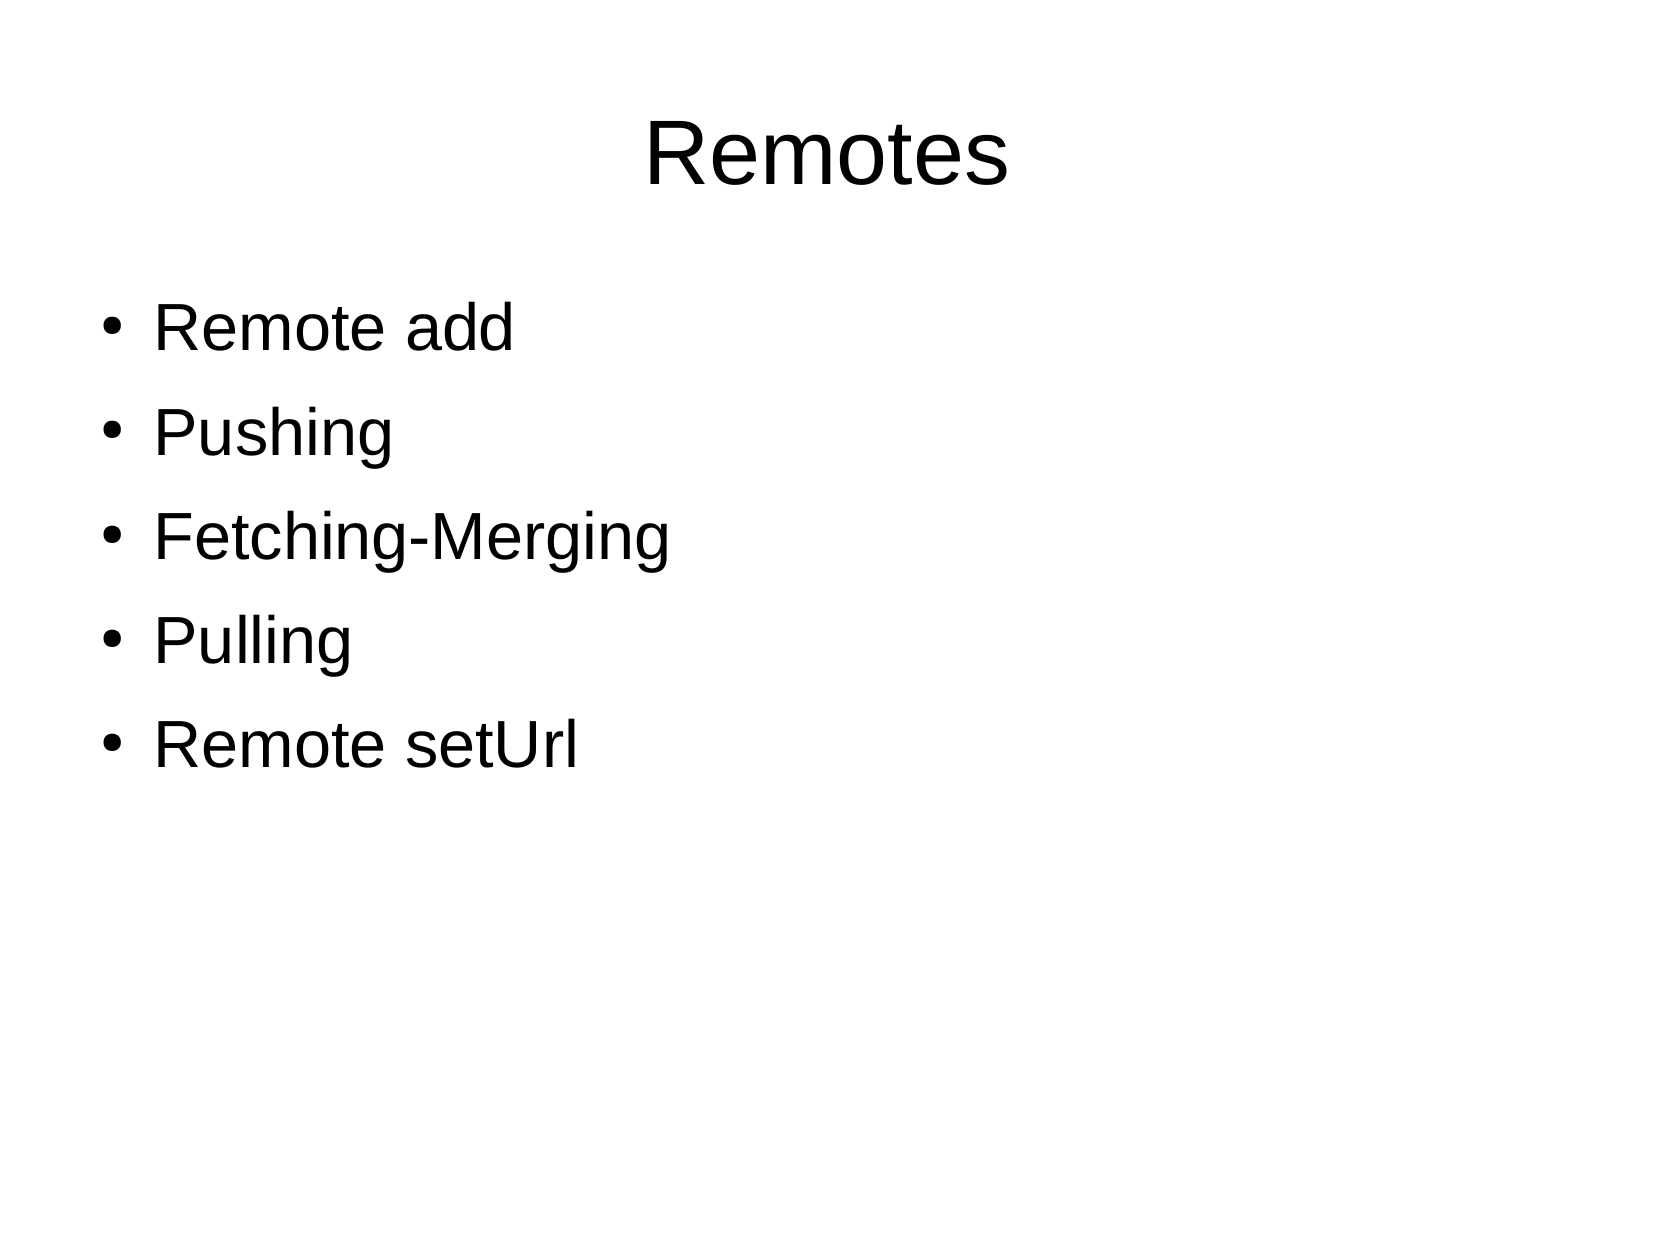

# Remotes
Remote add
Pushing
Fetching-Merging
Pulling
Remote setUrl